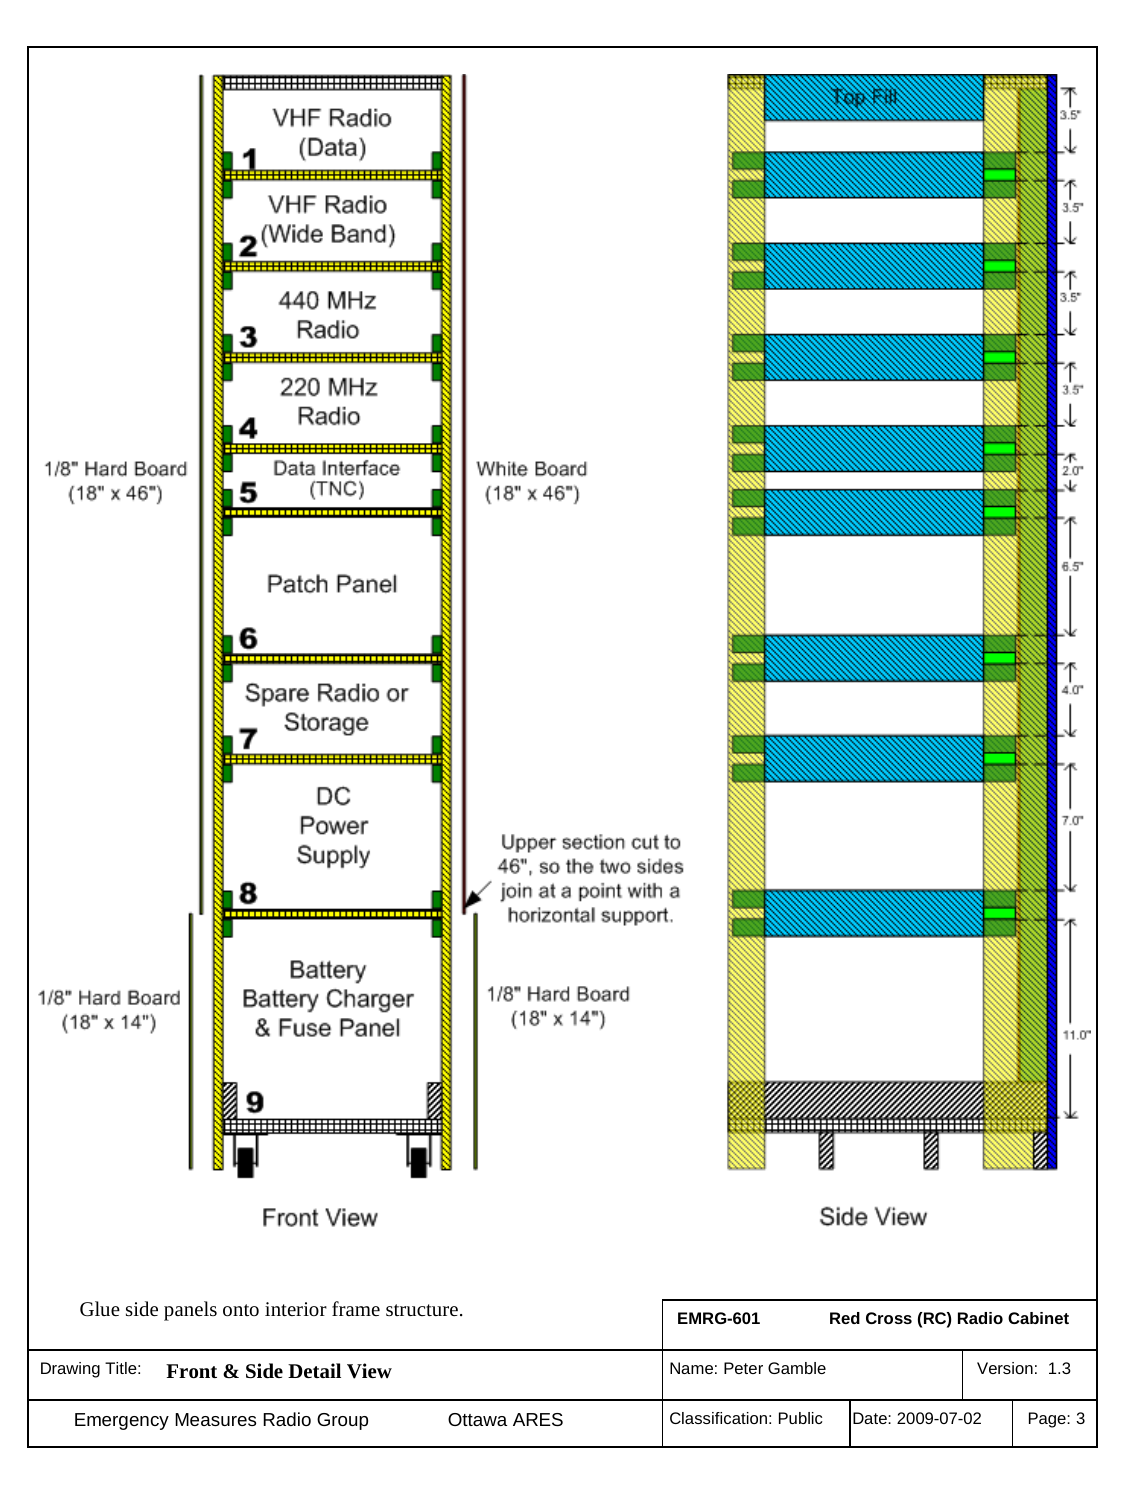

Glue side panels onto interior frame structure.
Front & Side Detail View
Emergency Measures Radio Group Ottawa ARES
Page: